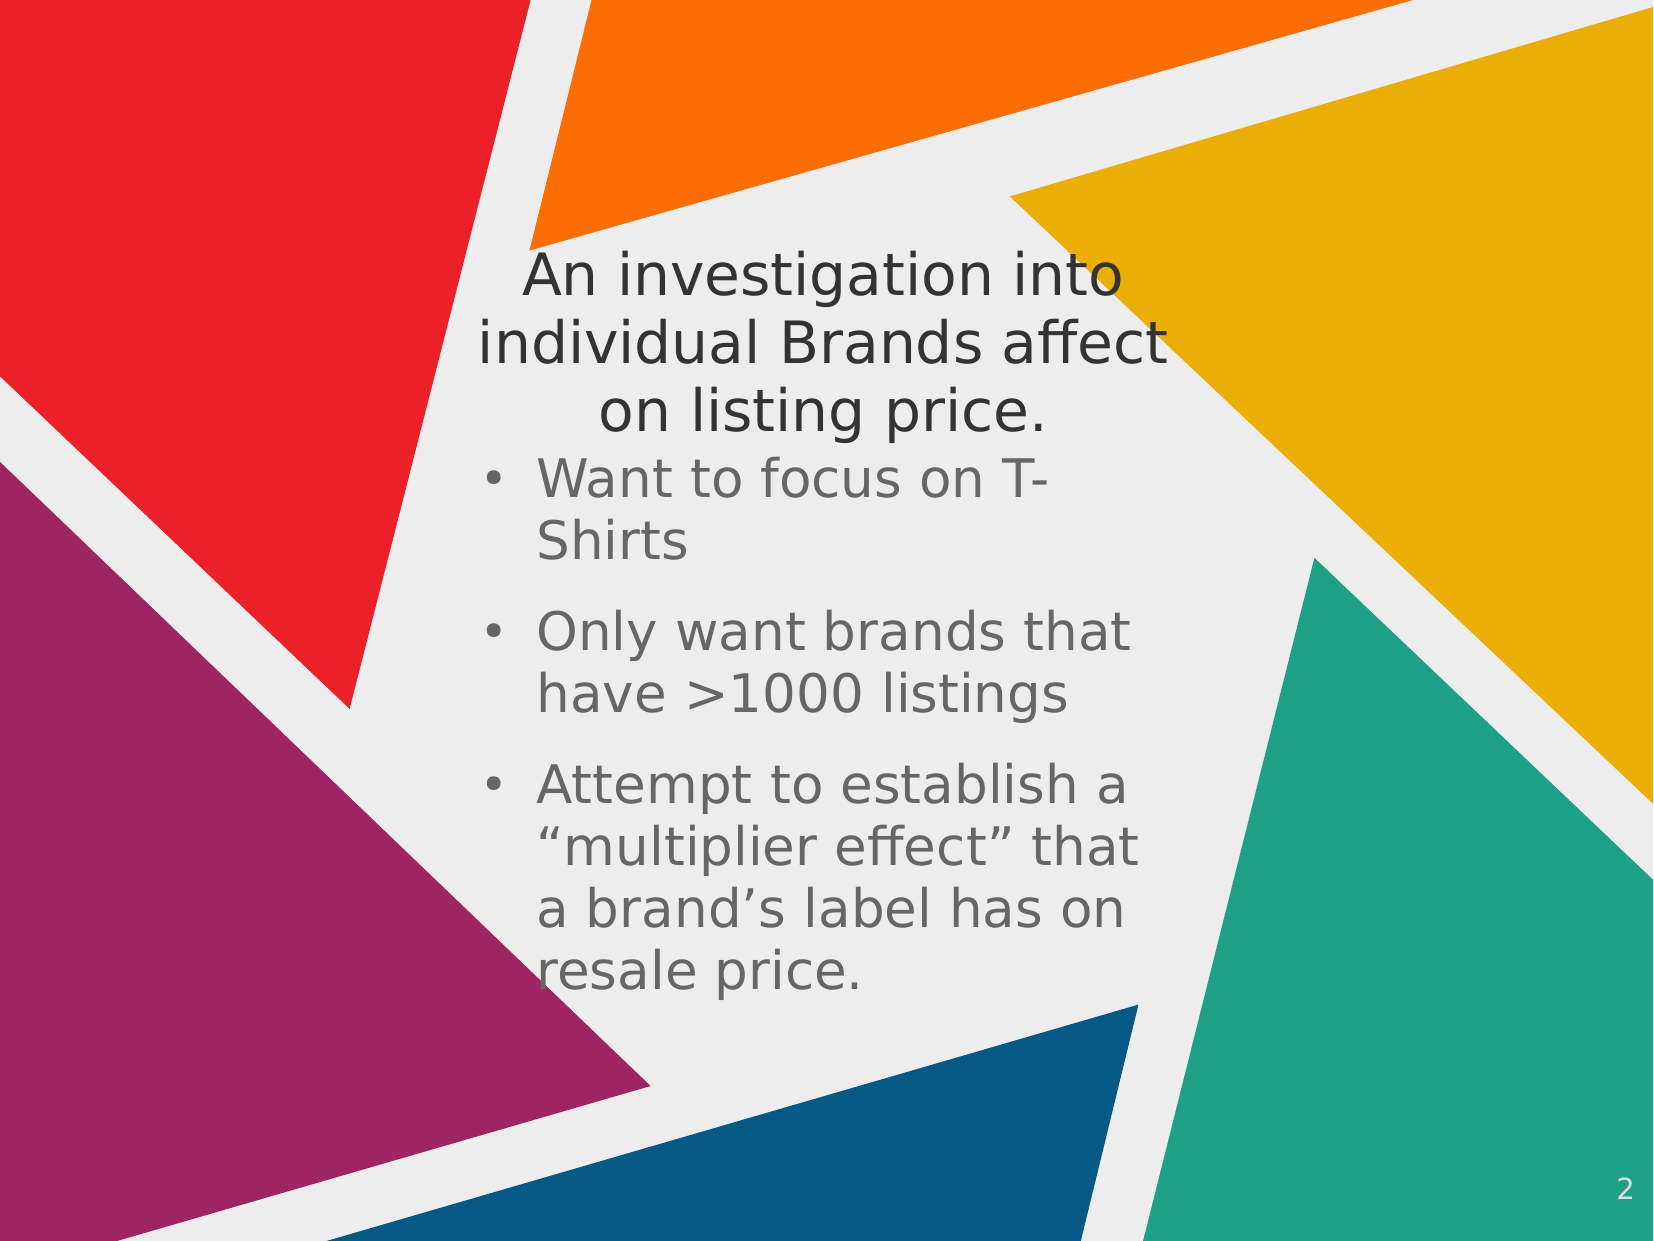

# An investigation into individual Brands affect on listing price.
Want to focus on T-Shirts
Only want brands that have >1000 listings
Attempt to establish a “multiplier effect” that a brand’s label has on resale price.
2